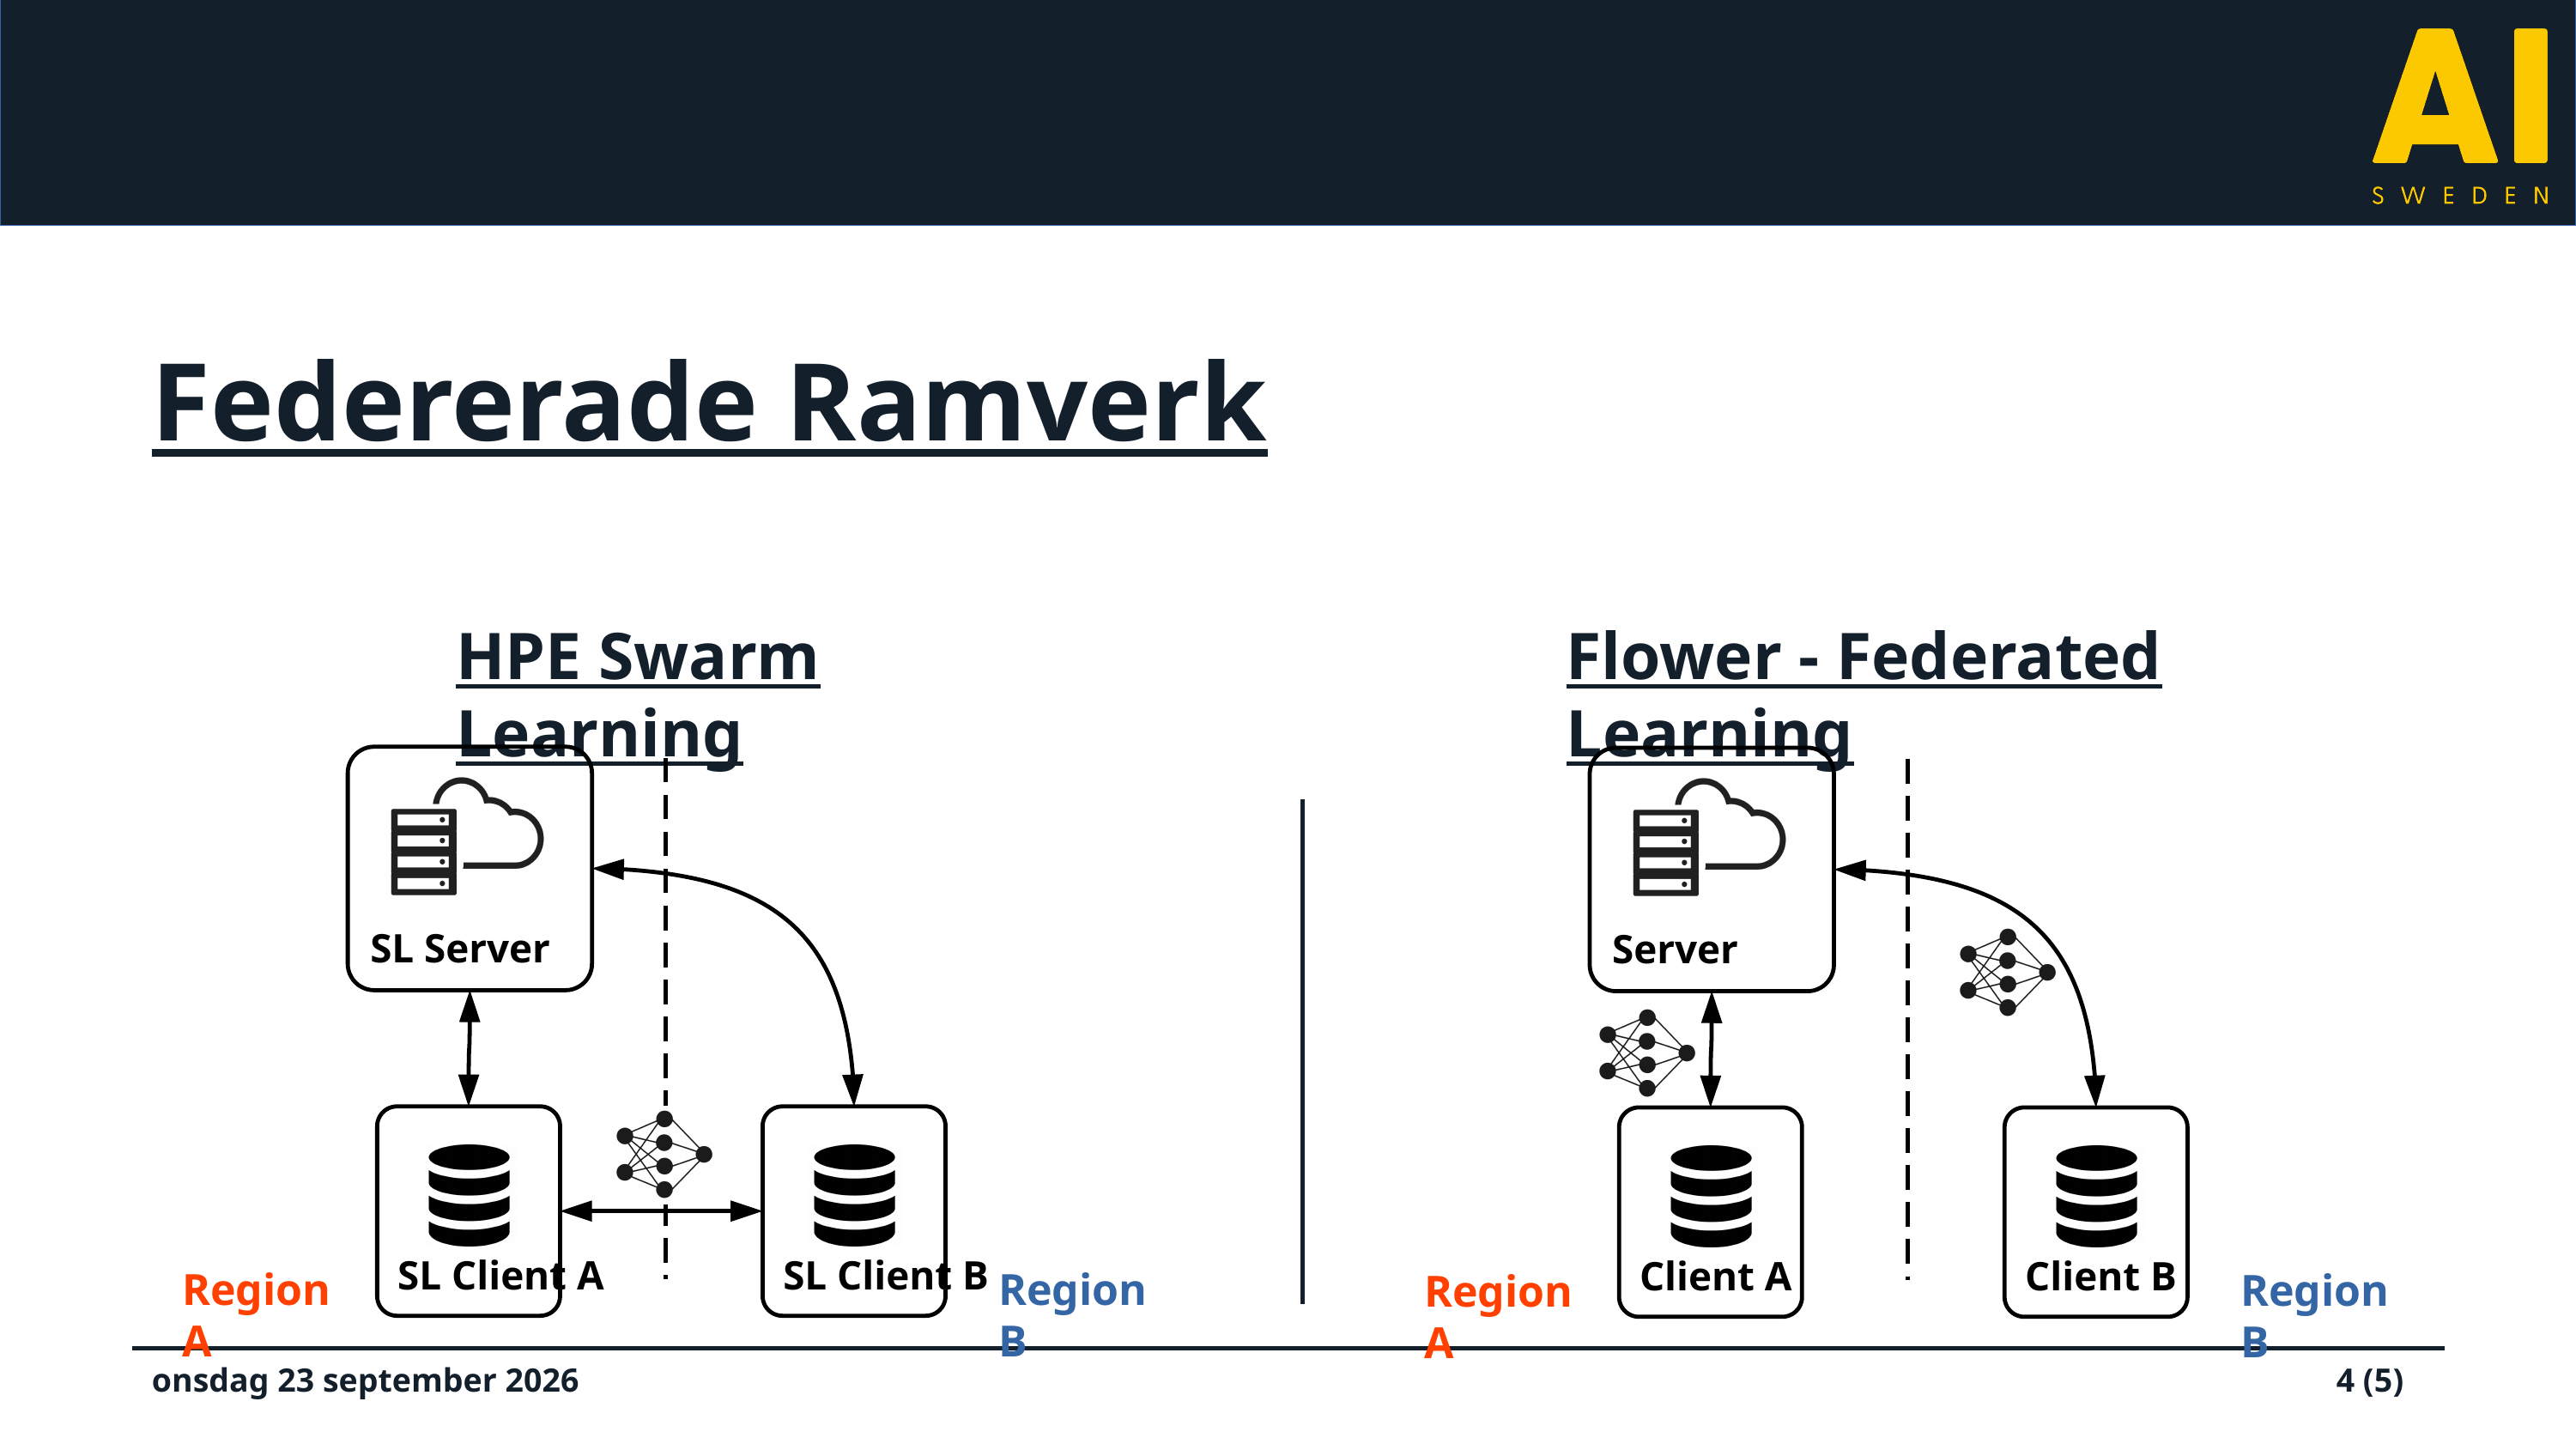

# Federerade Ramverk
HPE Swarm Learning
Flower - Federated Learning
SL Server
Server
SL Client A
SL Client B
Client A
Client B
Region B
Region A
Region B
Region A